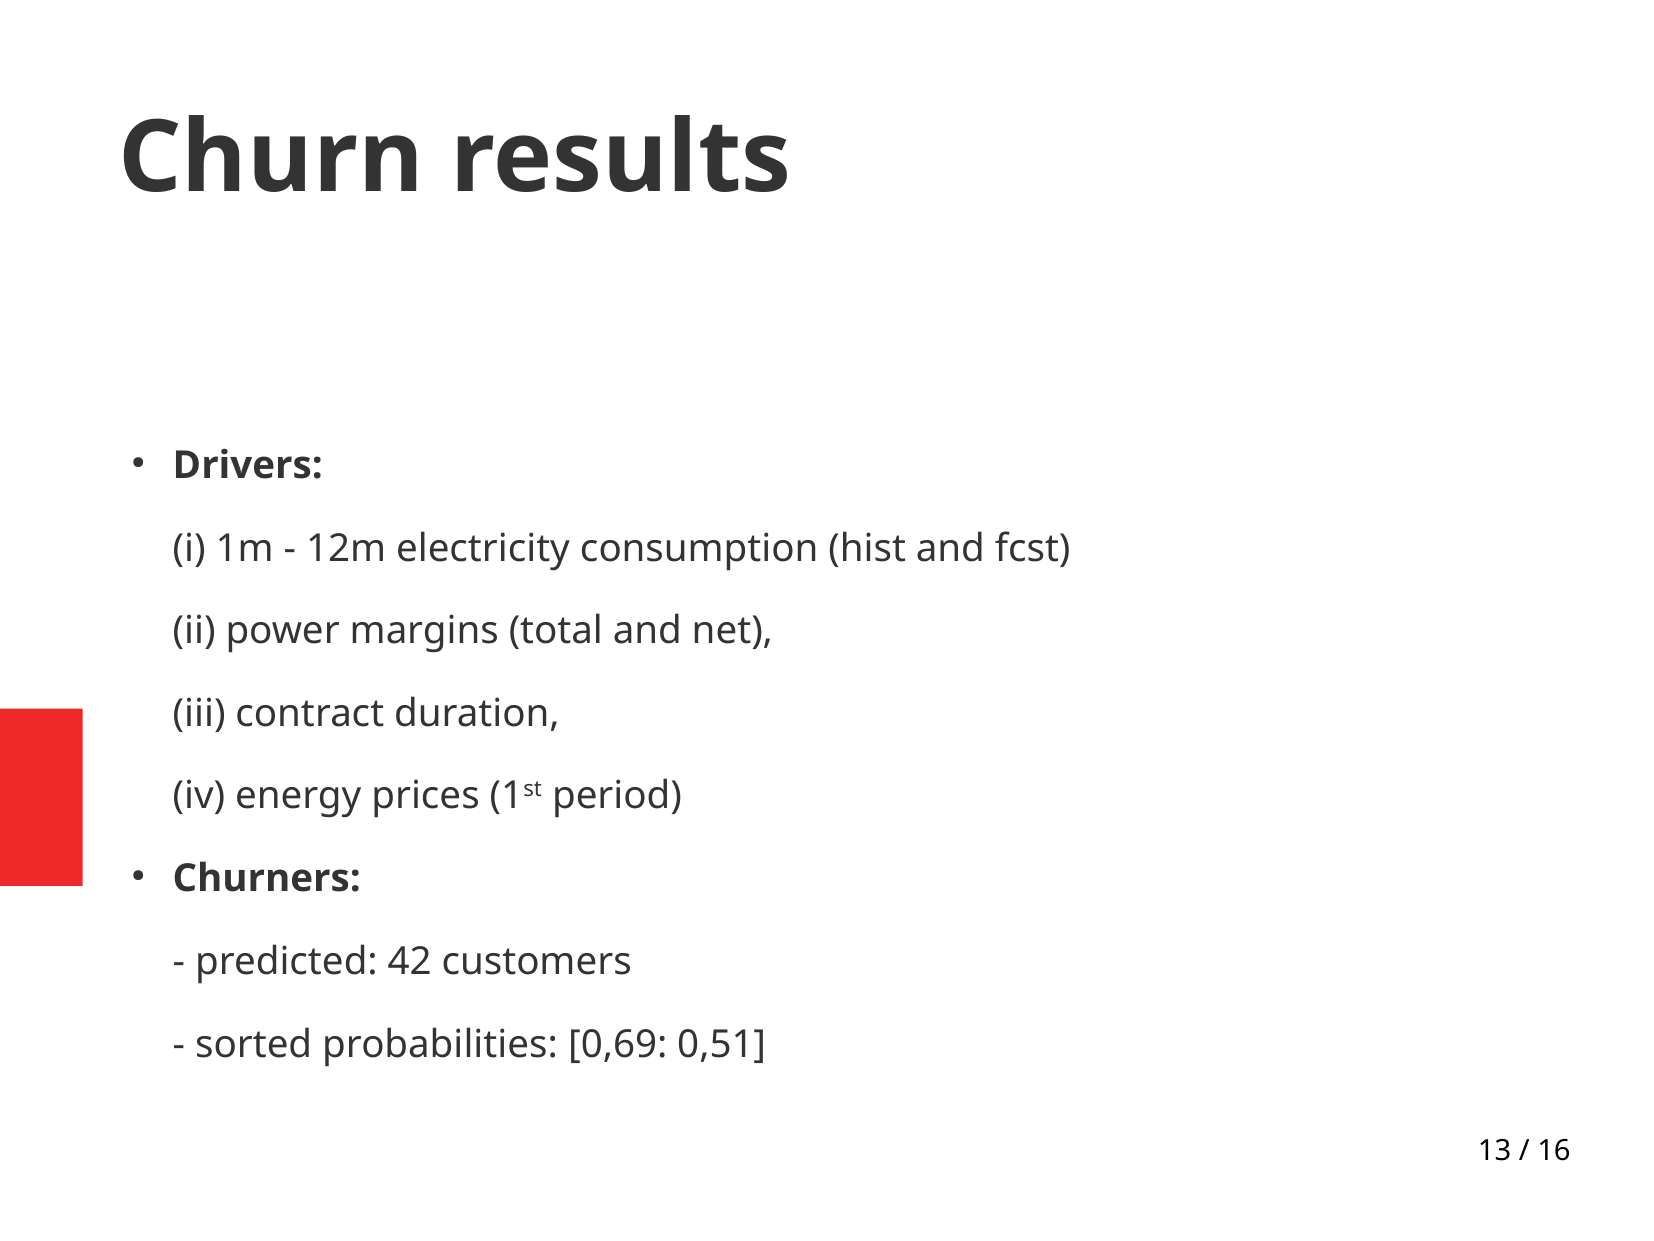

# Churn results
Drivers:
(i) 1m - 12m electricity consumption (hist and fcst)
(ii) power margins (total and net),
(iii) contract duration,
(iv) energy prices (1st period)
Churners:
- predicted: 42 customers
- sorted probabilities: [0,69: 0,51]
13